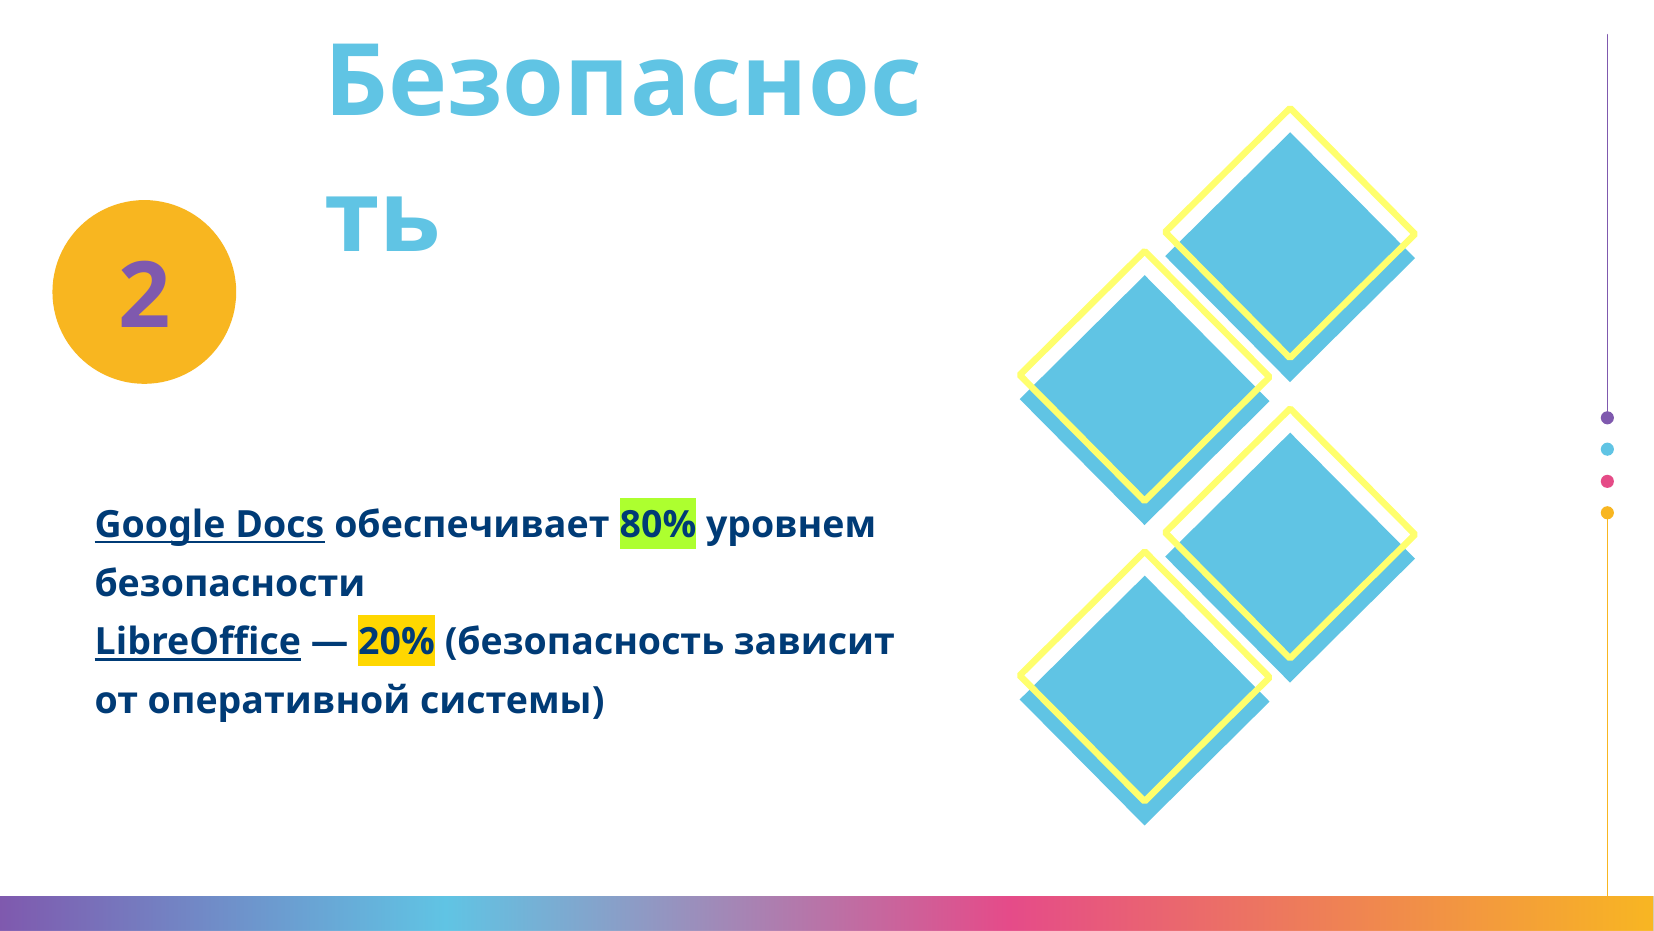

# Безопасность
2
Google Docs обеспечивает 80% уровнем безопасности
LibreOffice — 20% (безопасность зависит от оперативной системы)